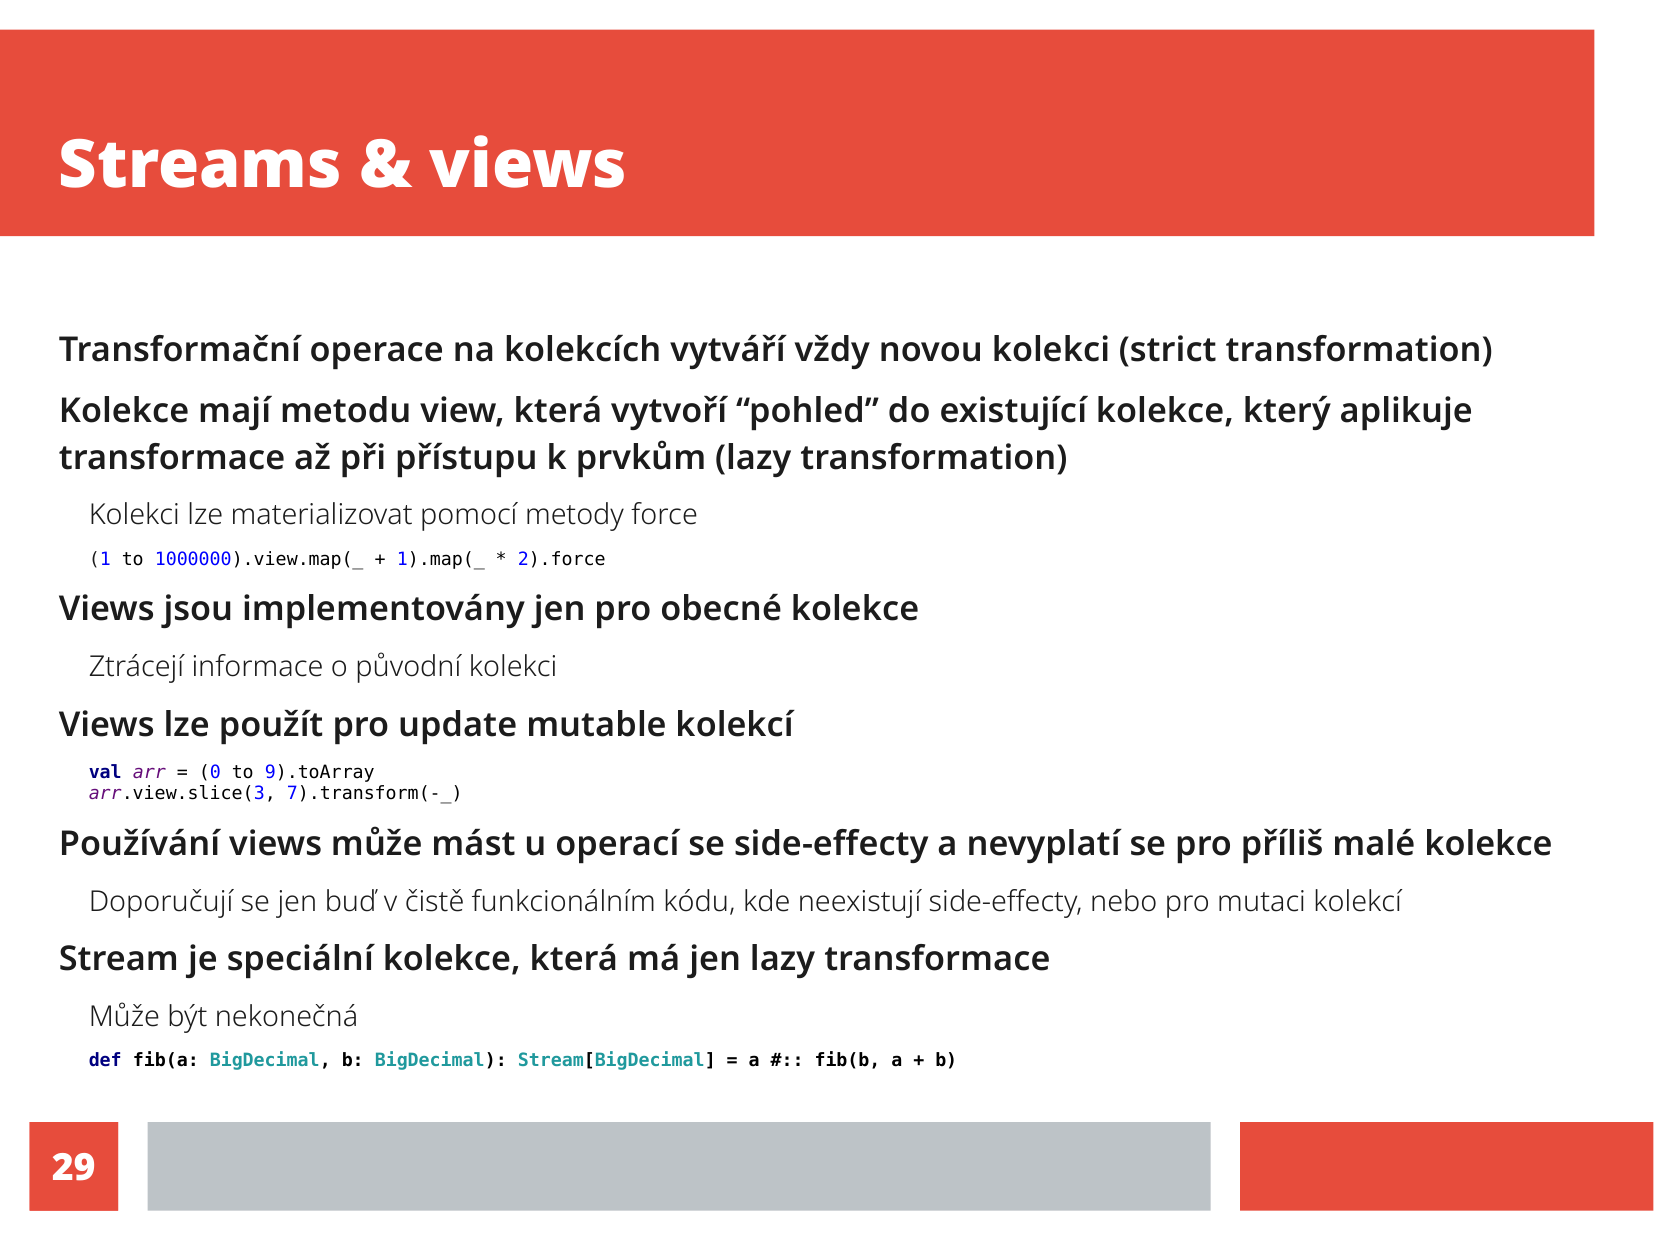

# Streams & views
Transformační operace na kolekcích vytváří vždy novou kolekci (strict transformation)
Kolekce mají metodu view, která vytvoří “pohled” do existující kolekce, který aplikuje transformace až při přístupu k prvkům (lazy transformation)
Kolekci lze materializovat pomocí metody force
(1 to 1000000).view.map(_ + 1).map(_ * 2).force
Views jsou implementovány jen pro obecné kolekce
Ztrácejí informace o původní kolekci
Views lze použít pro update mutable kolekcí
val arr = (0 to 9).toArray
arr.view.slice(3, 7).transform(-_)
Používání views může mást u operací se side-effecty a nevyplatí se pro příliš malé kolekce
Doporučují se jen buď v čistě funkcionálním kódu, kde neexistují side-effecty, nebo pro mutaci kolekcí
Stream je speciální kolekce, která má jen lazy transformace
Může být nekonečná
def fib(a: BigDecimal, b: BigDecimal): Stream[BigDecimal] = a #:: fib(b, a + b)
29